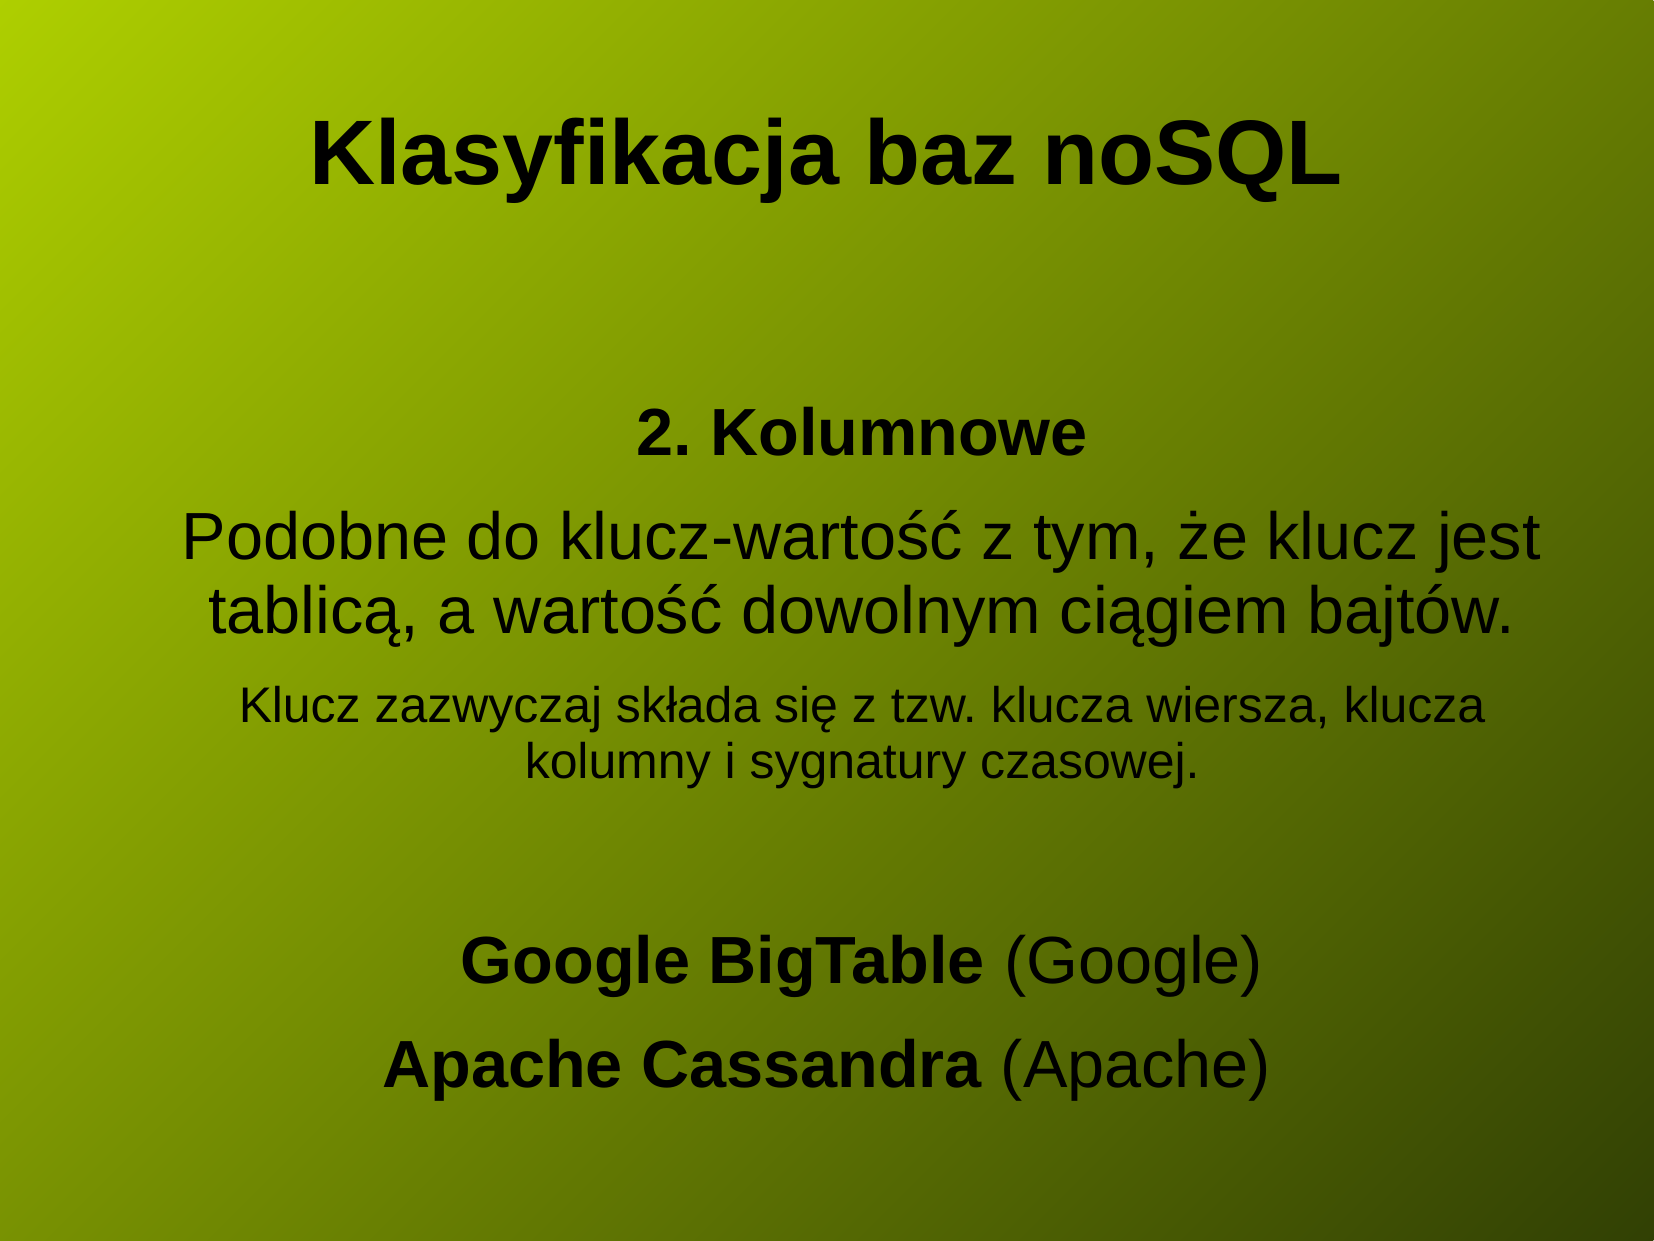

# Klasyfikacja baz noSQL
2. Kolumnowe
Podobne do klucz-wartość z tym, że klucz jest tablicą, a wartość dowolnym ciągiem bajtów.
Klucz zazwyczaj składa się z tzw. klucza wiersza, klucza kolumny i sygnatury czasowej.
Google BigTable (Google)
Apache Cassandra (Apache)